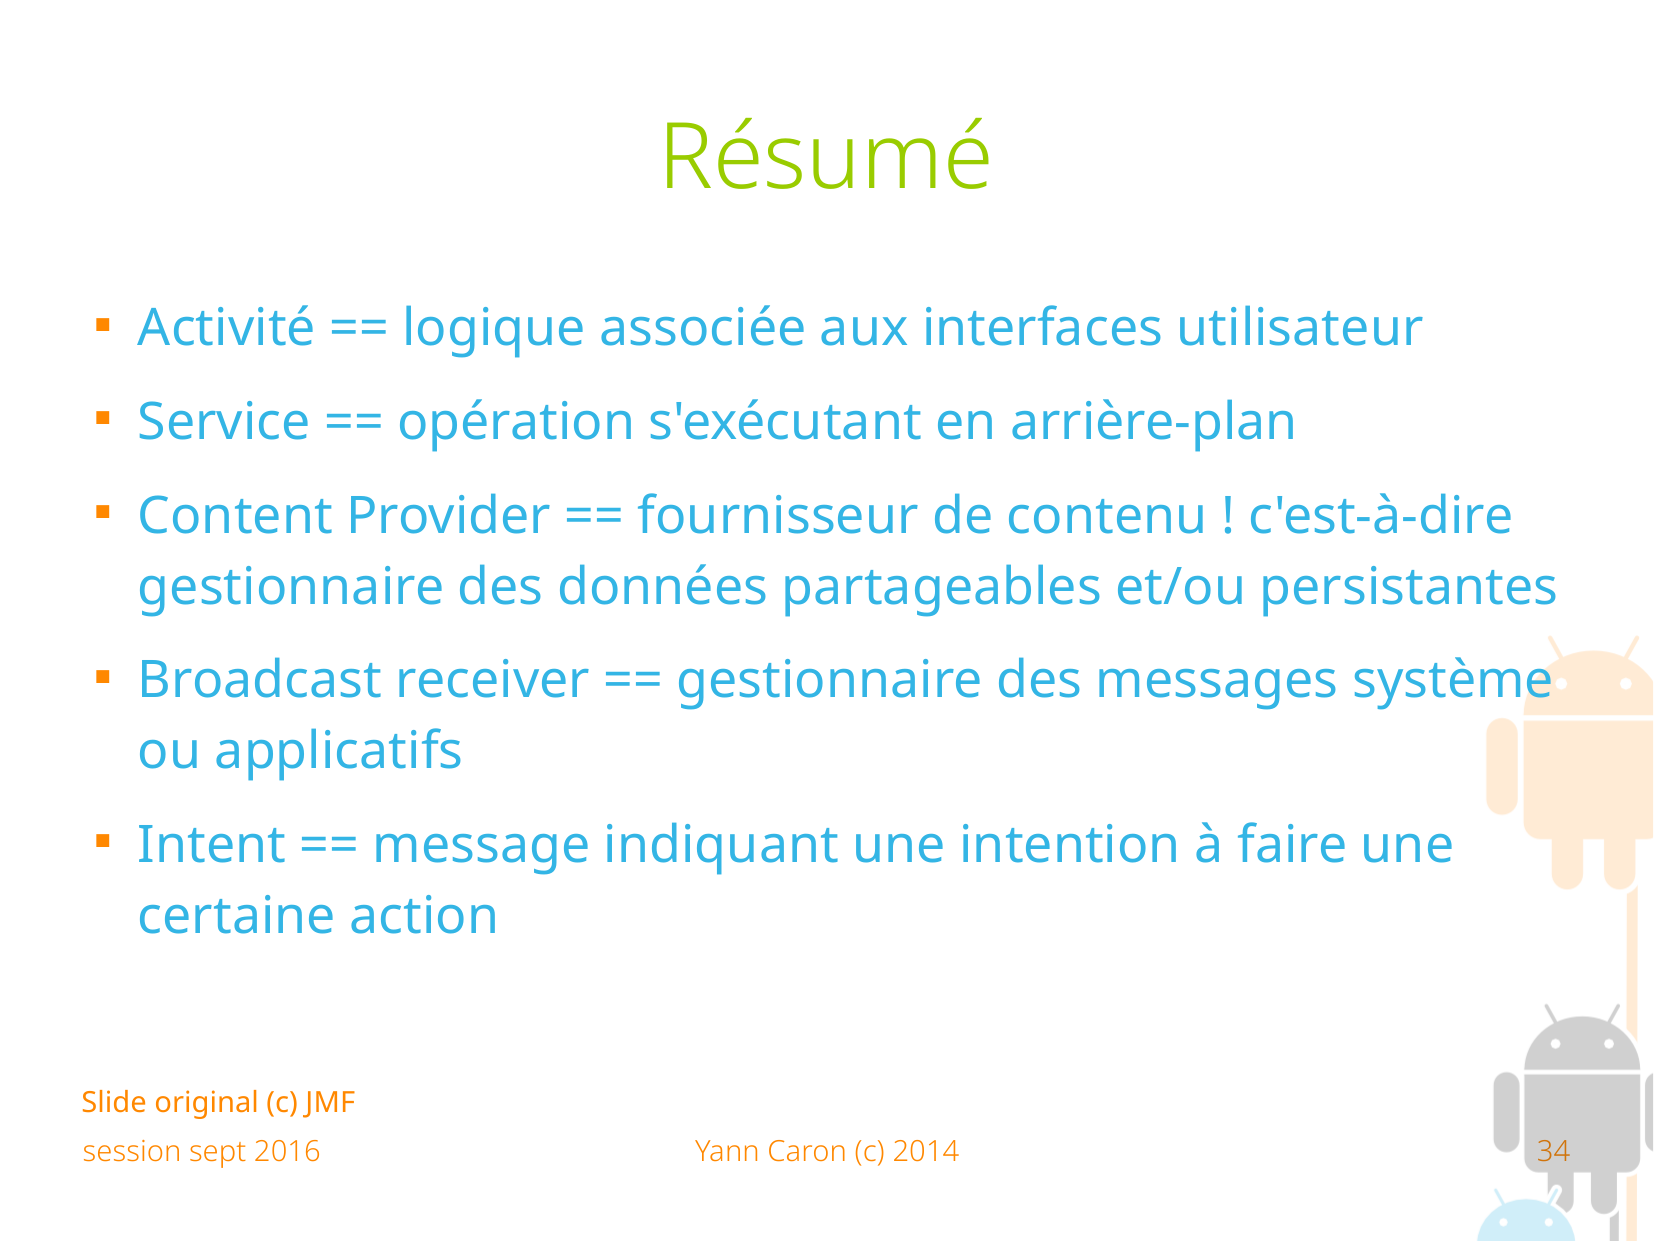

# Résumé
Activité == logique associée aux interfaces utilisateur
Service == opération s'exécutant en arrière-plan
Content Provider == fournisseur de contenu ! c'est-à-dire gestionnaire des données partageables et/ou persistantes
Broadcast receiver == gestionnaire des messages système ou applicatifs
Intent == message indiquant une intention à faire une certaine action
Slide original (c) JMF
session sept 2016
Yann Caron (c) 2014
34